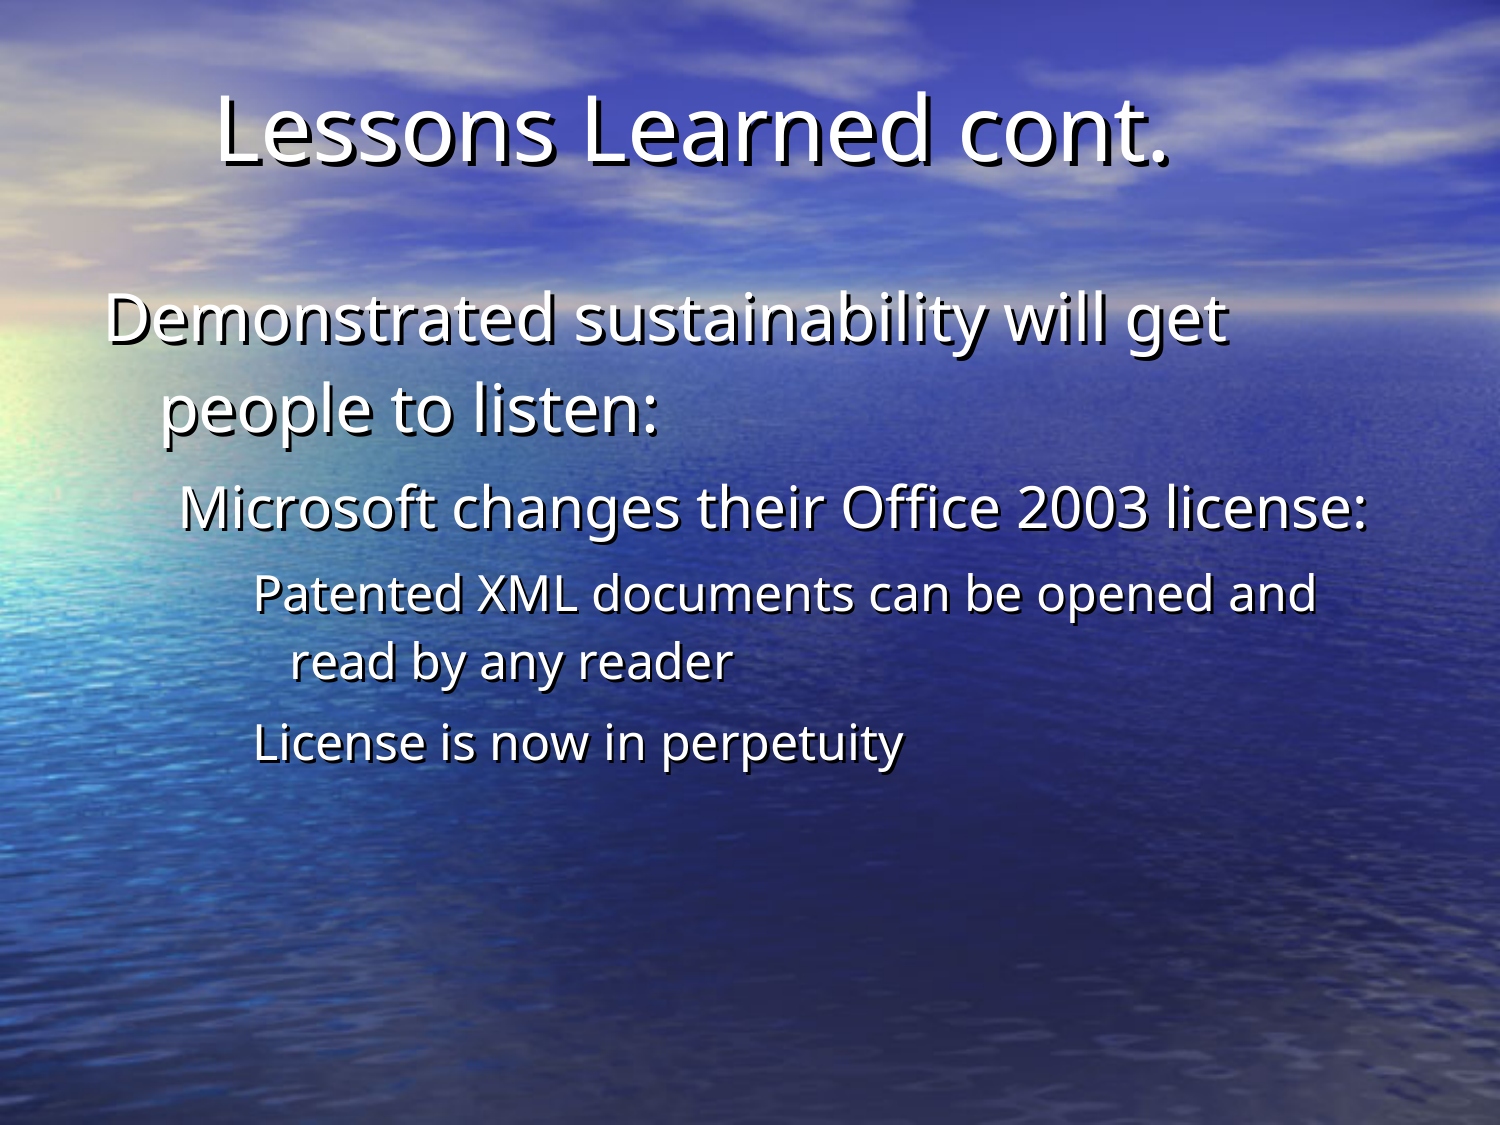

# Lessons Learned cont.
Demonstrated sustainability will get people to listen:
Microsoft changes their Office 2003 license:
Patented XML documents can be opened and read by any reader
License is now in perpetuity